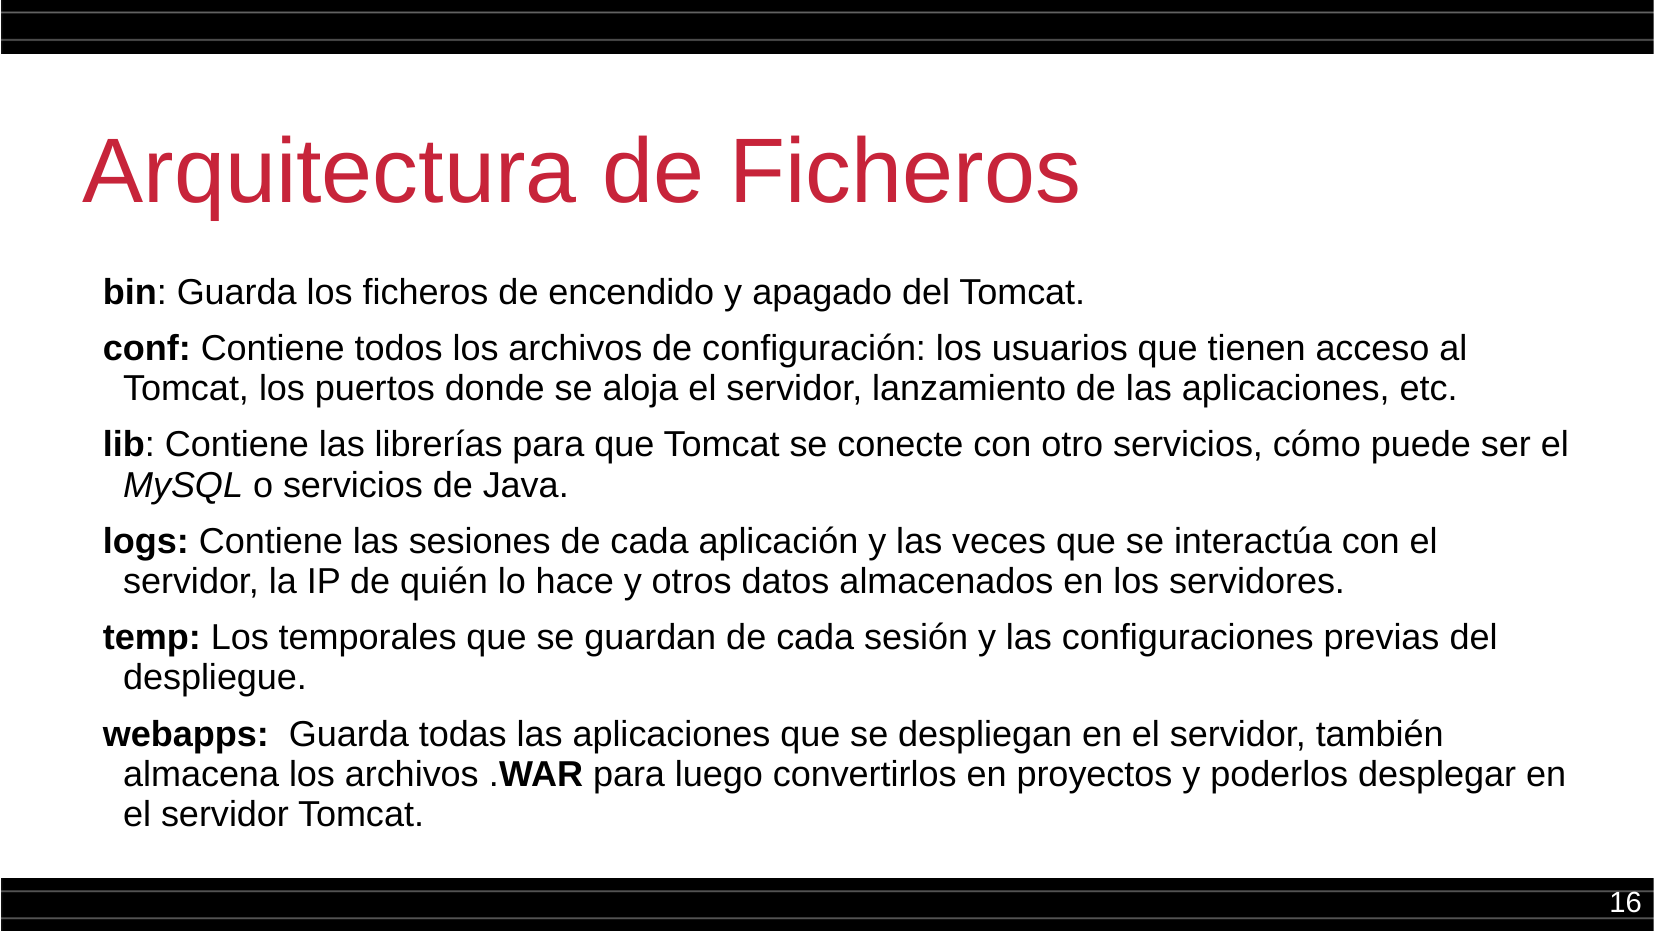

# Arquitectura de Ficheros
bin: Guarda los ficheros de encendido y apagado del Tomcat.
conf: Contiene todos los archivos de configuración: los usuarios que tienen acceso al Tomcat, los puertos donde se aloja el servidor, lanzamiento de las aplicaciones, etc.
lib: Contiene las librerías para que Tomcat se conecte con otro servicios, cómo puede ser el MySQL o servicios de Java.
logs: Contiene las sesiones de cada aplicación y las veces que se interactúa con el servidor, la IP de quién lo hace y otros datos almacenados en los servidores.
temp: Los temporales que se guardan de cada sesión y las configuraciones previas del despliegue.
webapps: Guarda todas las aplicaciones que se despliegan en el servidor, también almacena los archivos .WAR para luego convertirlos en proyectos y poderlos desplegar en el servidor Tomcat.